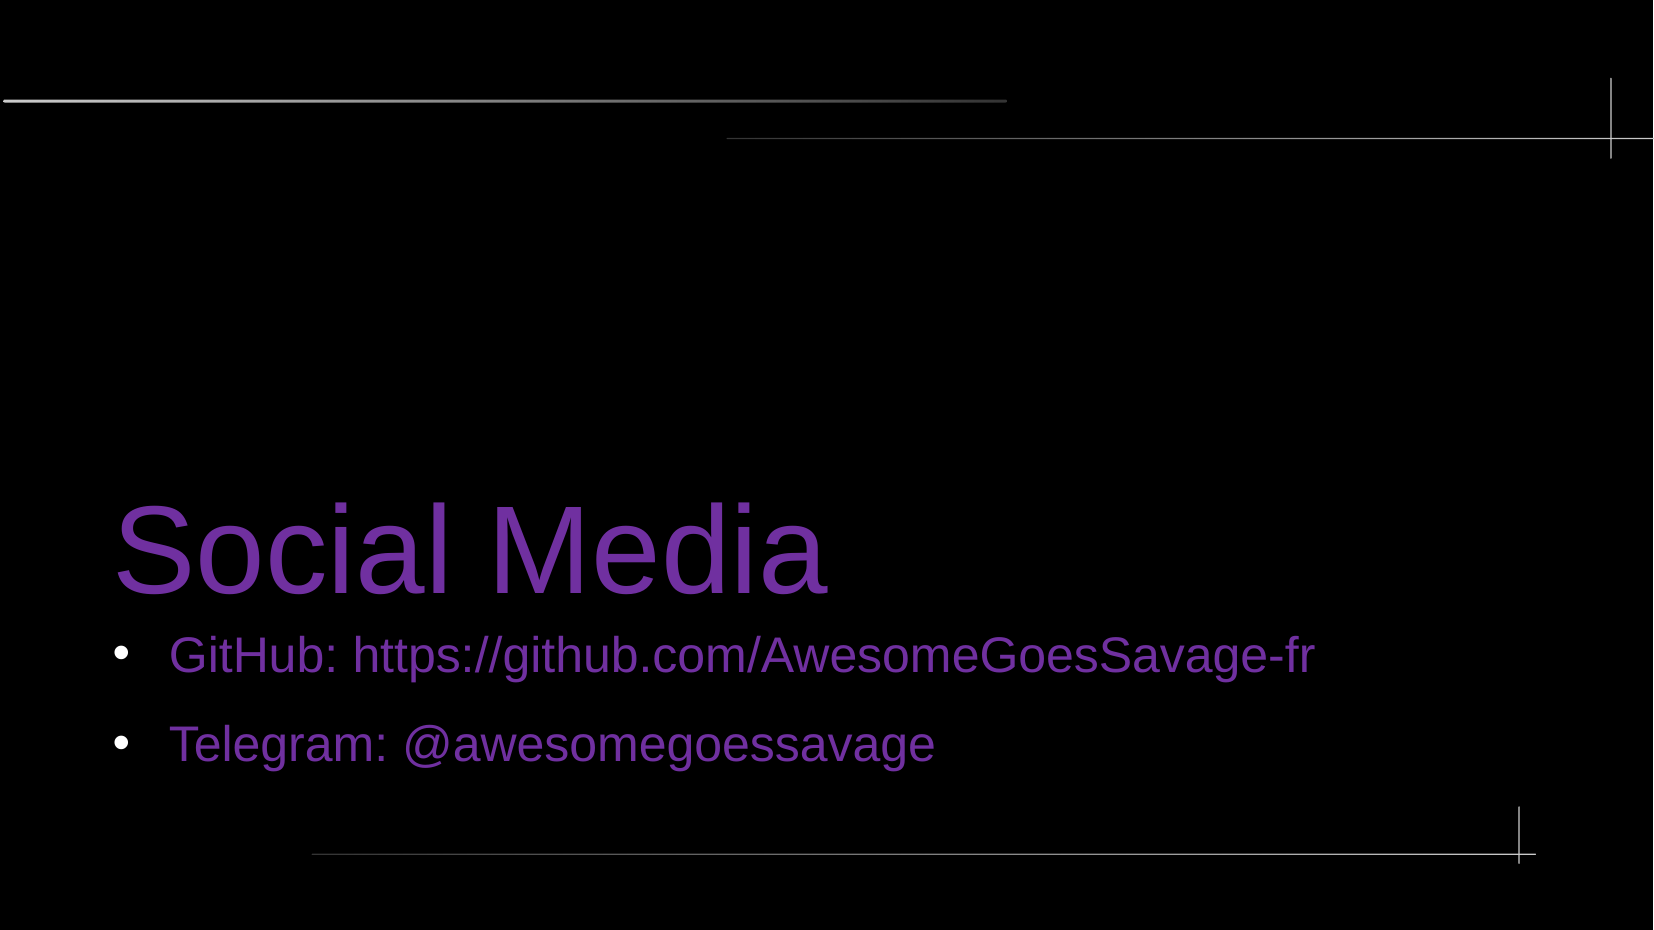

# Social Media
GitHub: https://github.com/AwesomeGoesSavage-fr
Telegram: @awesomegoessavage